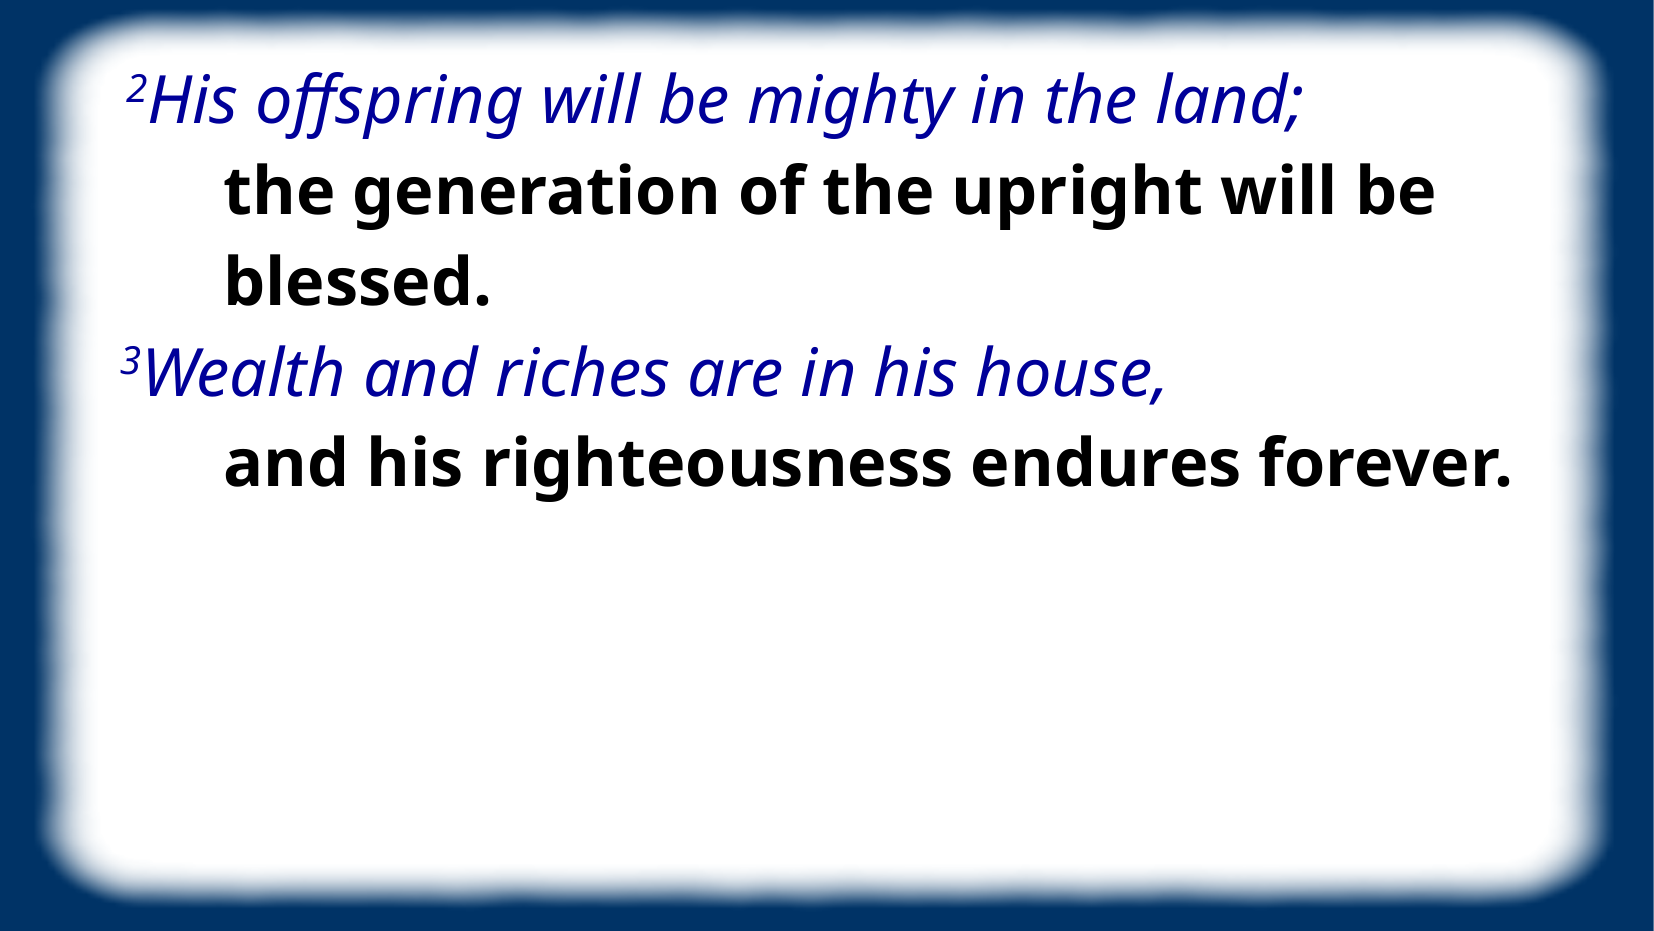

2His offspring will be mighty in the land;
 the generation of the upright will be
 blessed.
3Wealth and riches are in his house,
 and his righteousness endures forever.